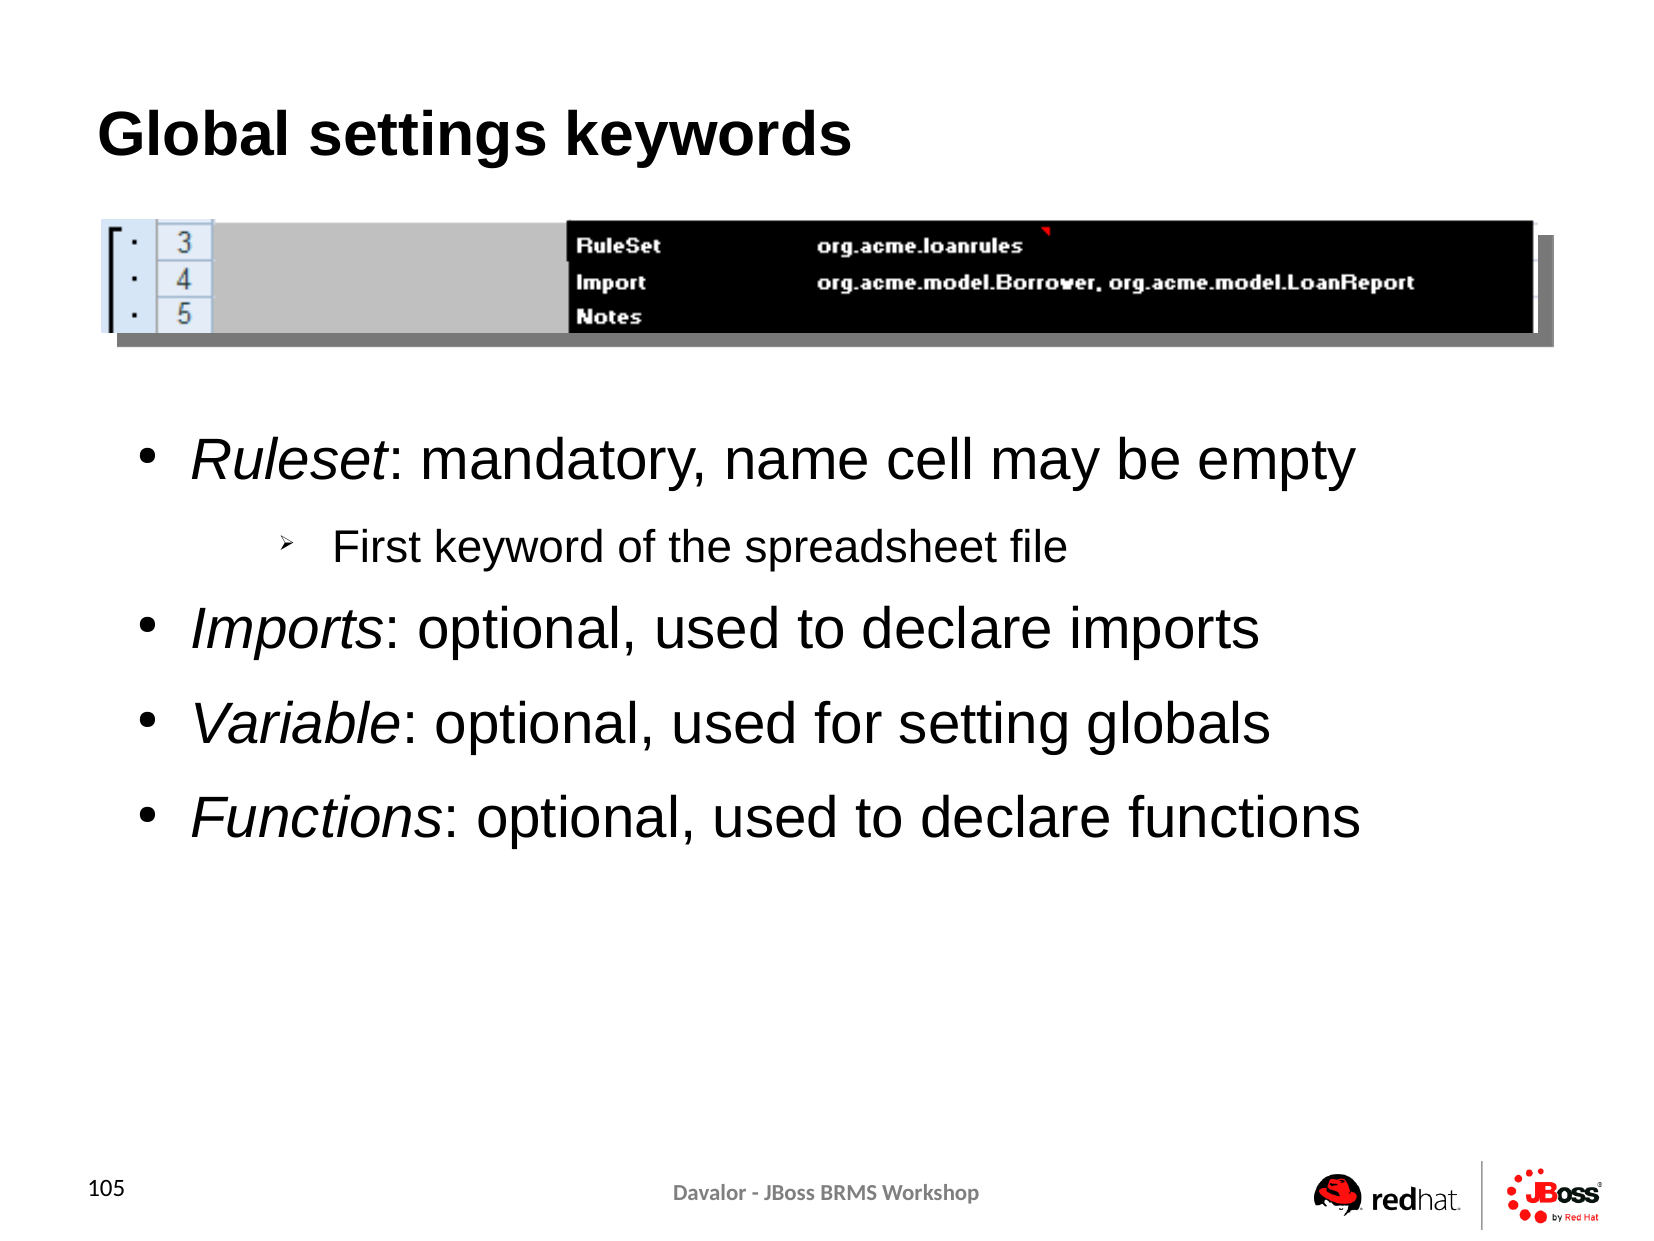

# Global settings keywords
Ruleset: mandatory, name cell may be empty
First keyword of the spreadsheet file
Imports: optional, used to declare imports
Variable: optional, used for setting globals
Functions: optional, used to declare functions